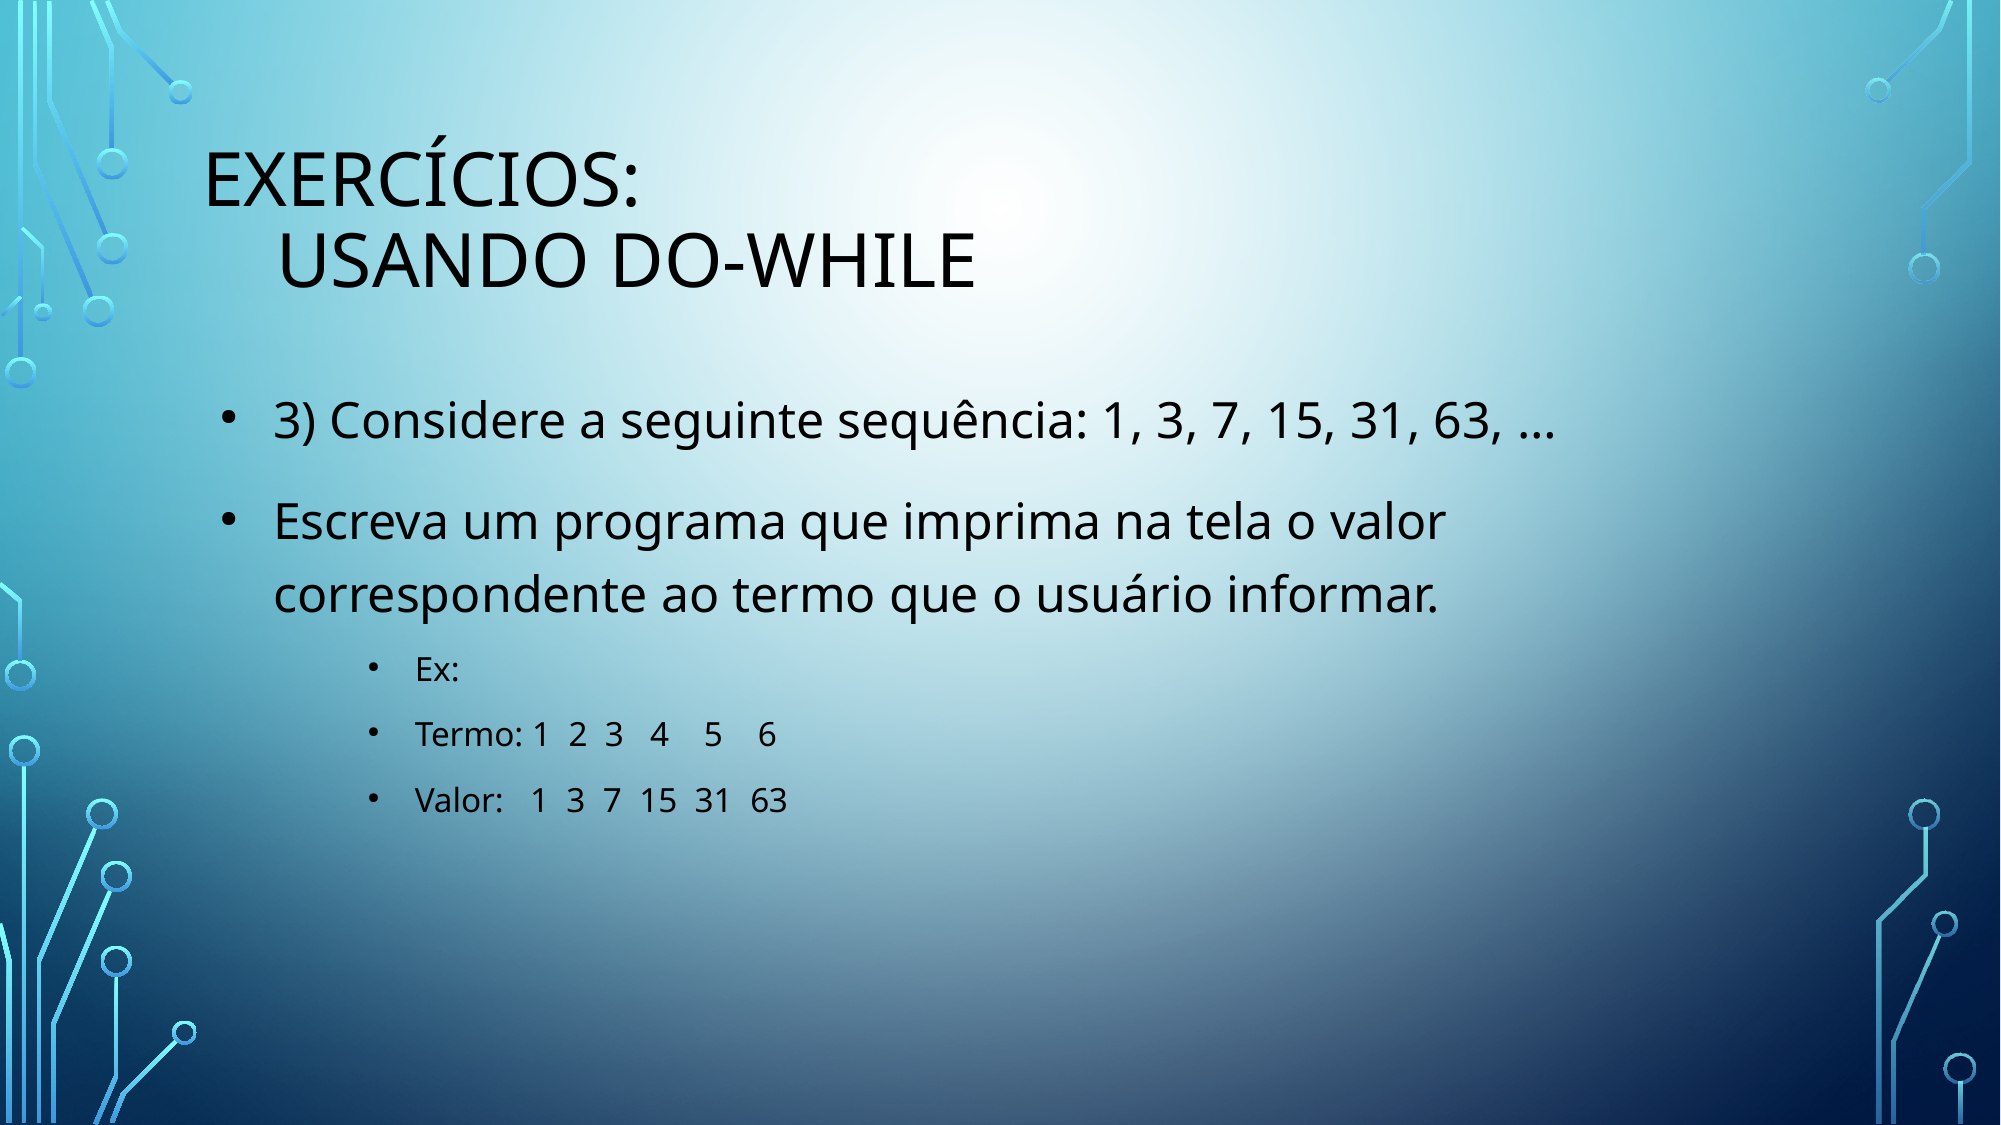

# Exercícios: Usando Do-while
3) Considere a seguinte sequência: 1, 3, 7, 15, 31, 63, …
Escreva um programa que imprima na tela o valor correspondente ao termo que o usuário informar.
Ex:
Termo: 1 2 3 4 5 6
Valor: 1 3 7 15 31 63